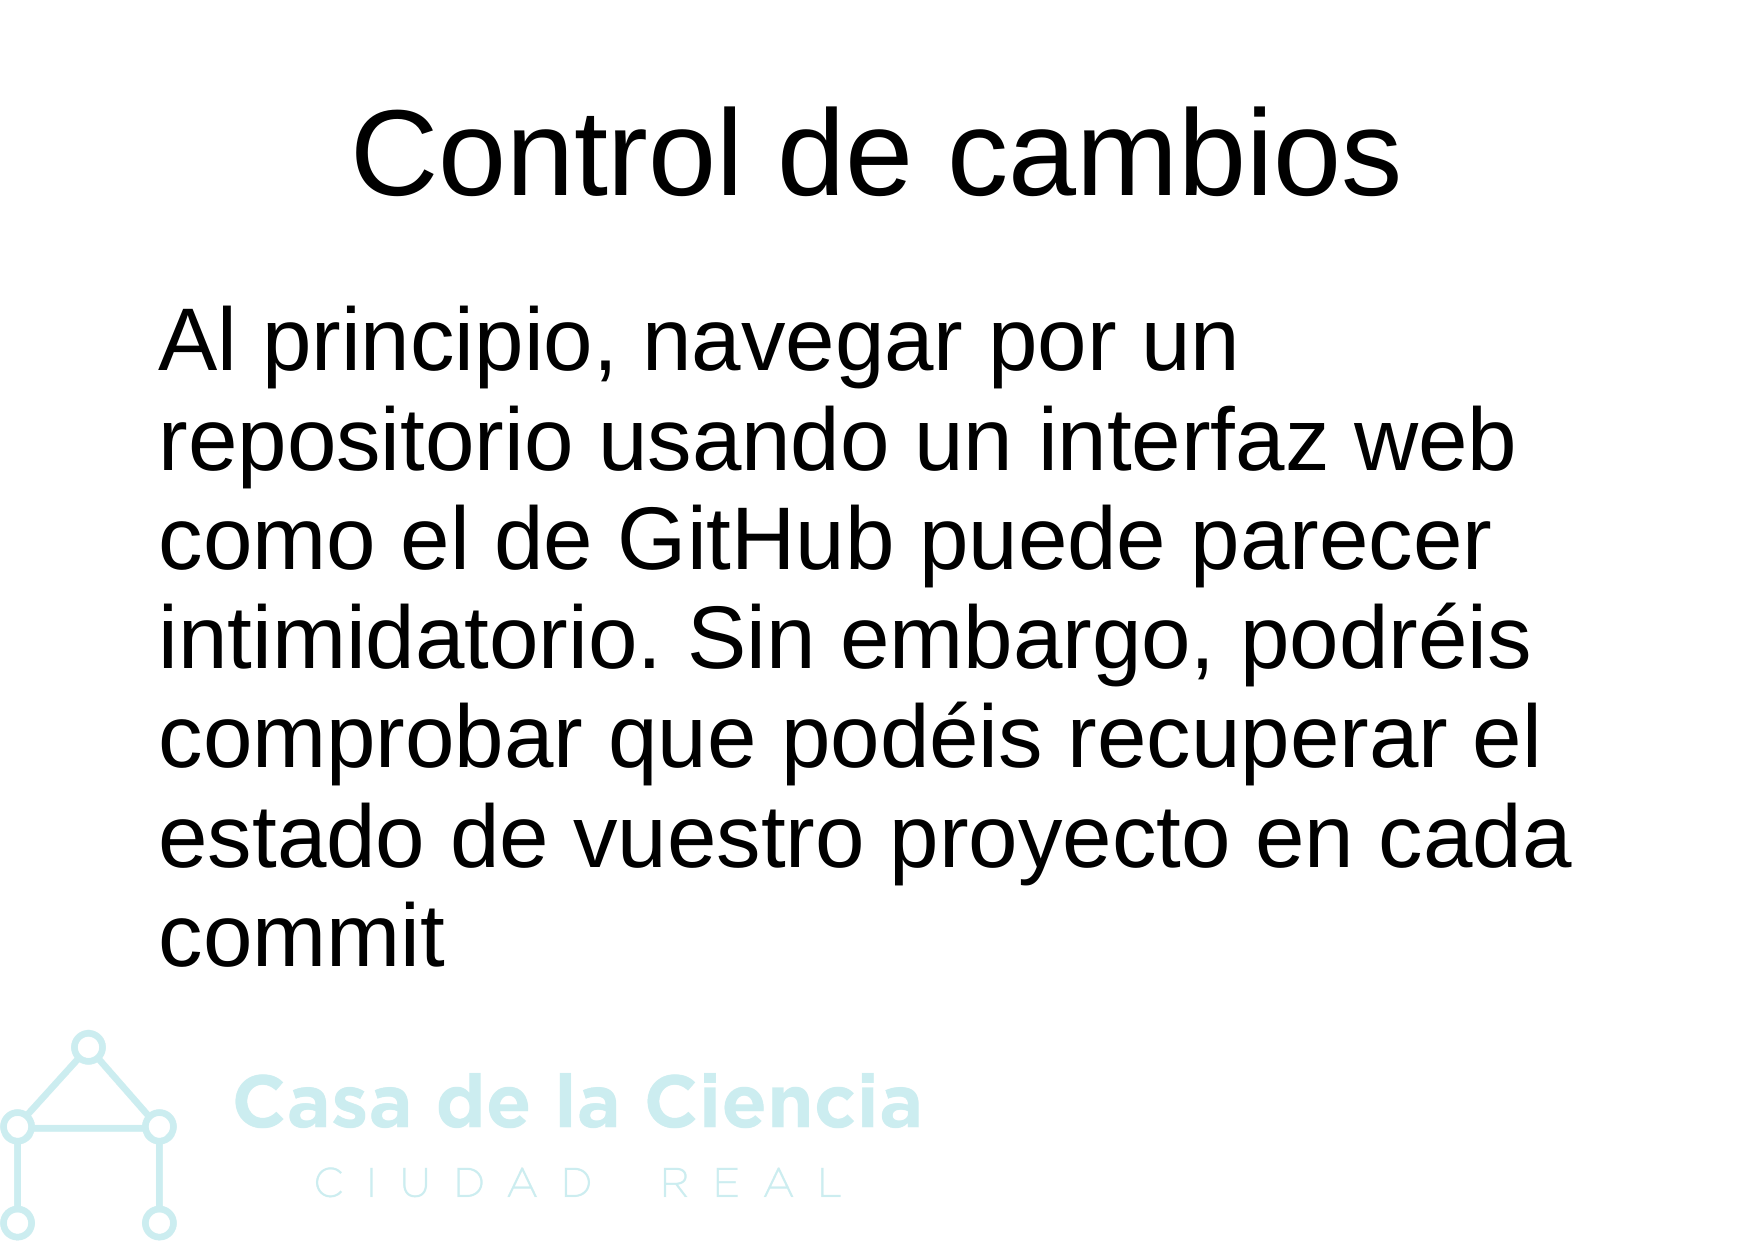

# Control de cambios
Al principio, navegar por un repositorio usando un interfaz web como el de GitHub puede parecer intimidatorio. Sin embargo, podréis comprobar que podéis recuperar el estado de vuestro proyecto en cada commit